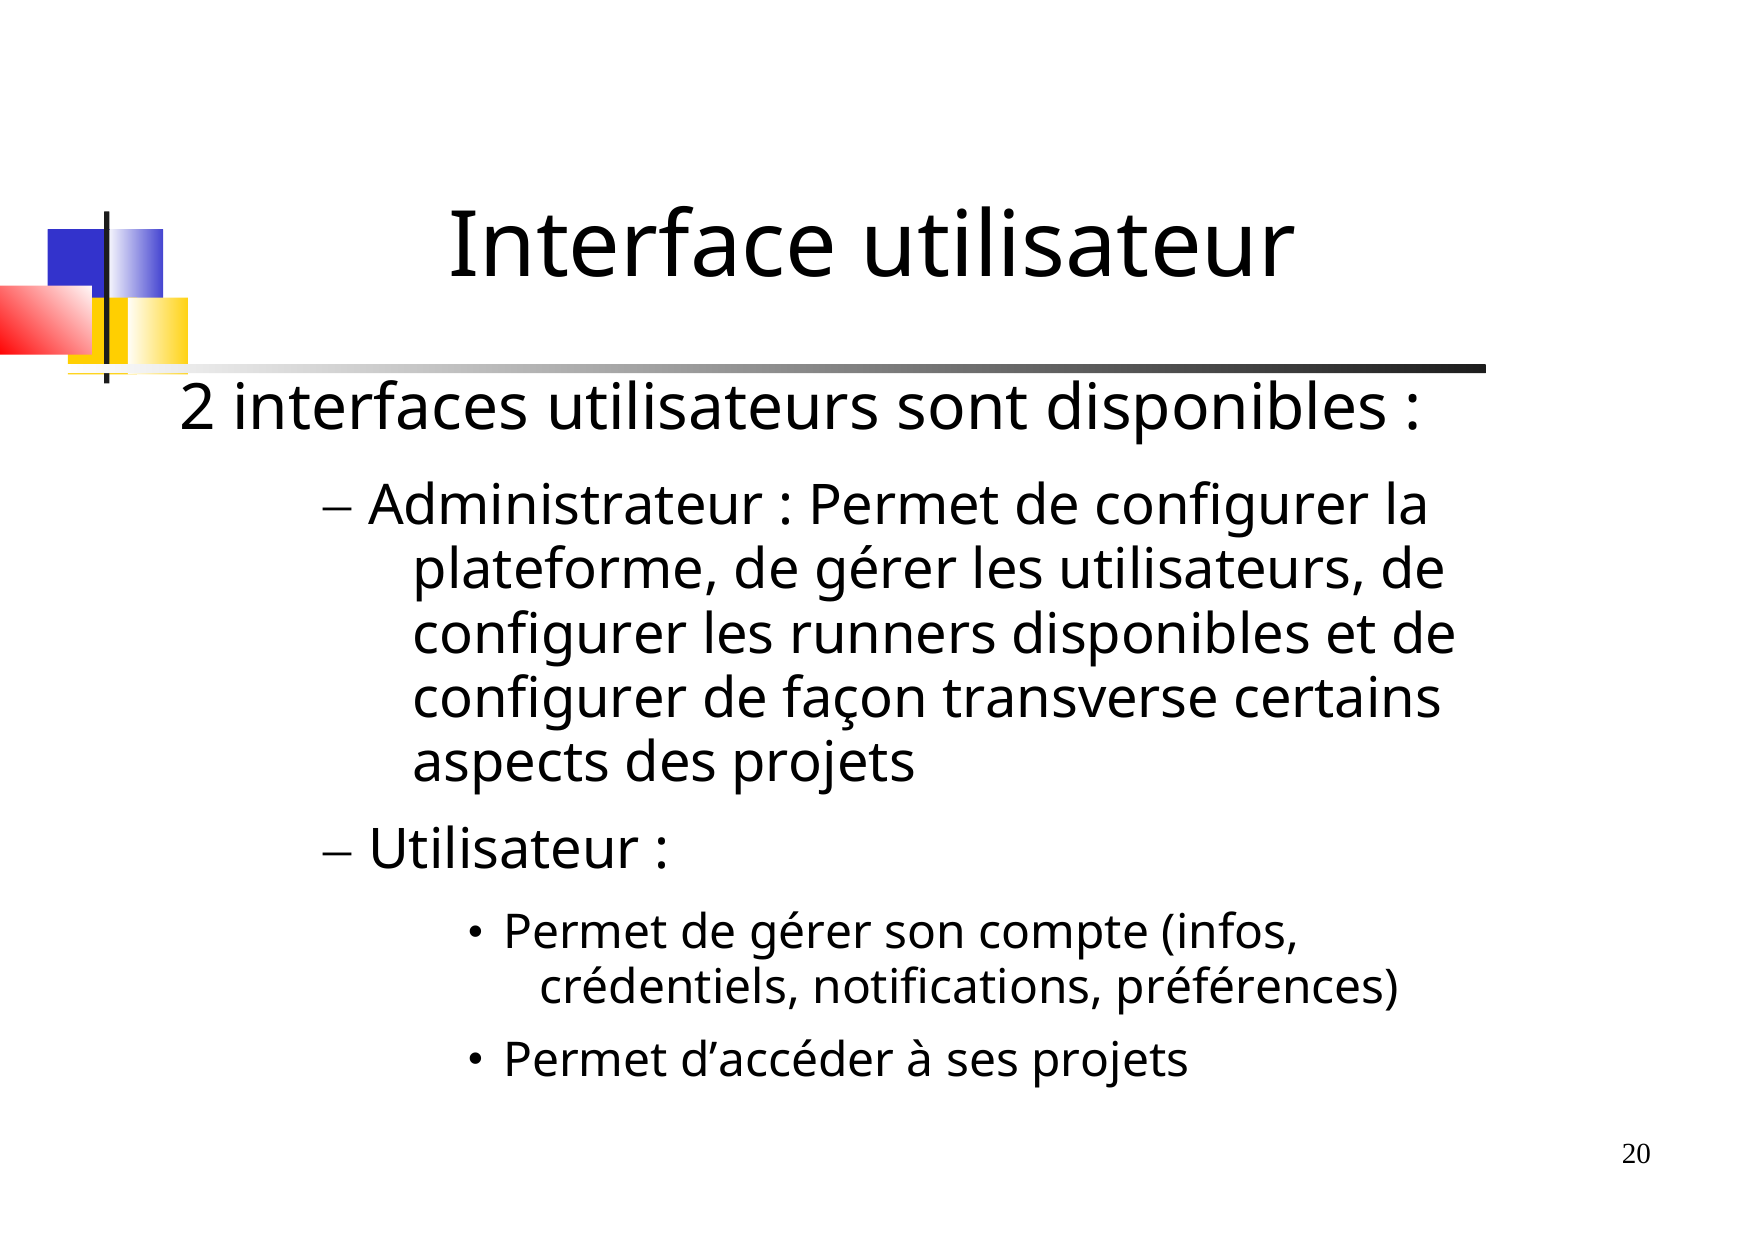

# Interface utilisateur
2 interfaces utilisateurs sont disponibles :
Administrateur : Permet de configurer la plateforme, de gérer les utilisateurs, de configurer les runners disponibles et de configurer de façon transverse certains aspects des projets
Utilisateur :
Permet de gérer son compte (infos, crédentiels, notifications, préférences)
Permet d’accéder à ses projets